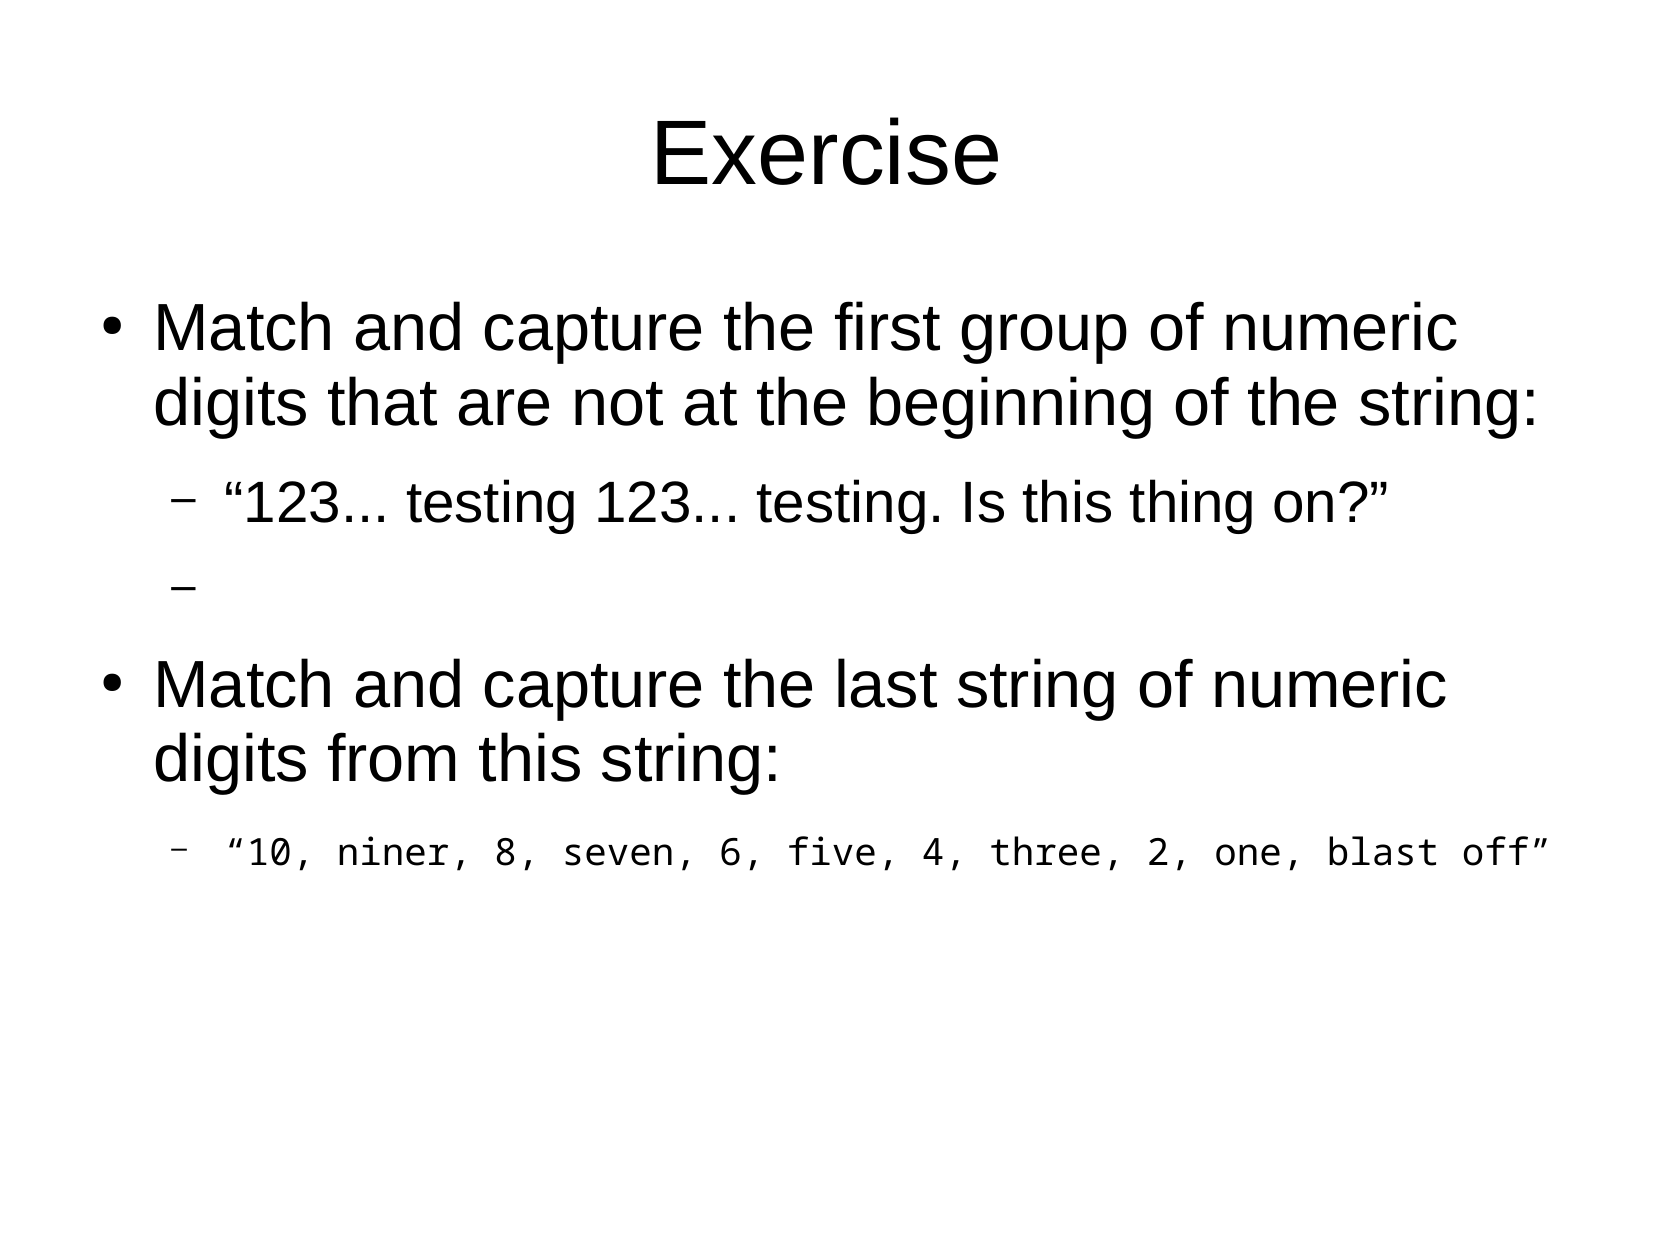

# Exercise
Match and capture the first group of numeric digits that are not at the beginning of the string:
“123... testing 123... testing. Is this thing on?”
Match and capture the last string of numeric digits from this string:
“10, niner, 8, seven, 6, five, 4, three, 2, one, blast off”